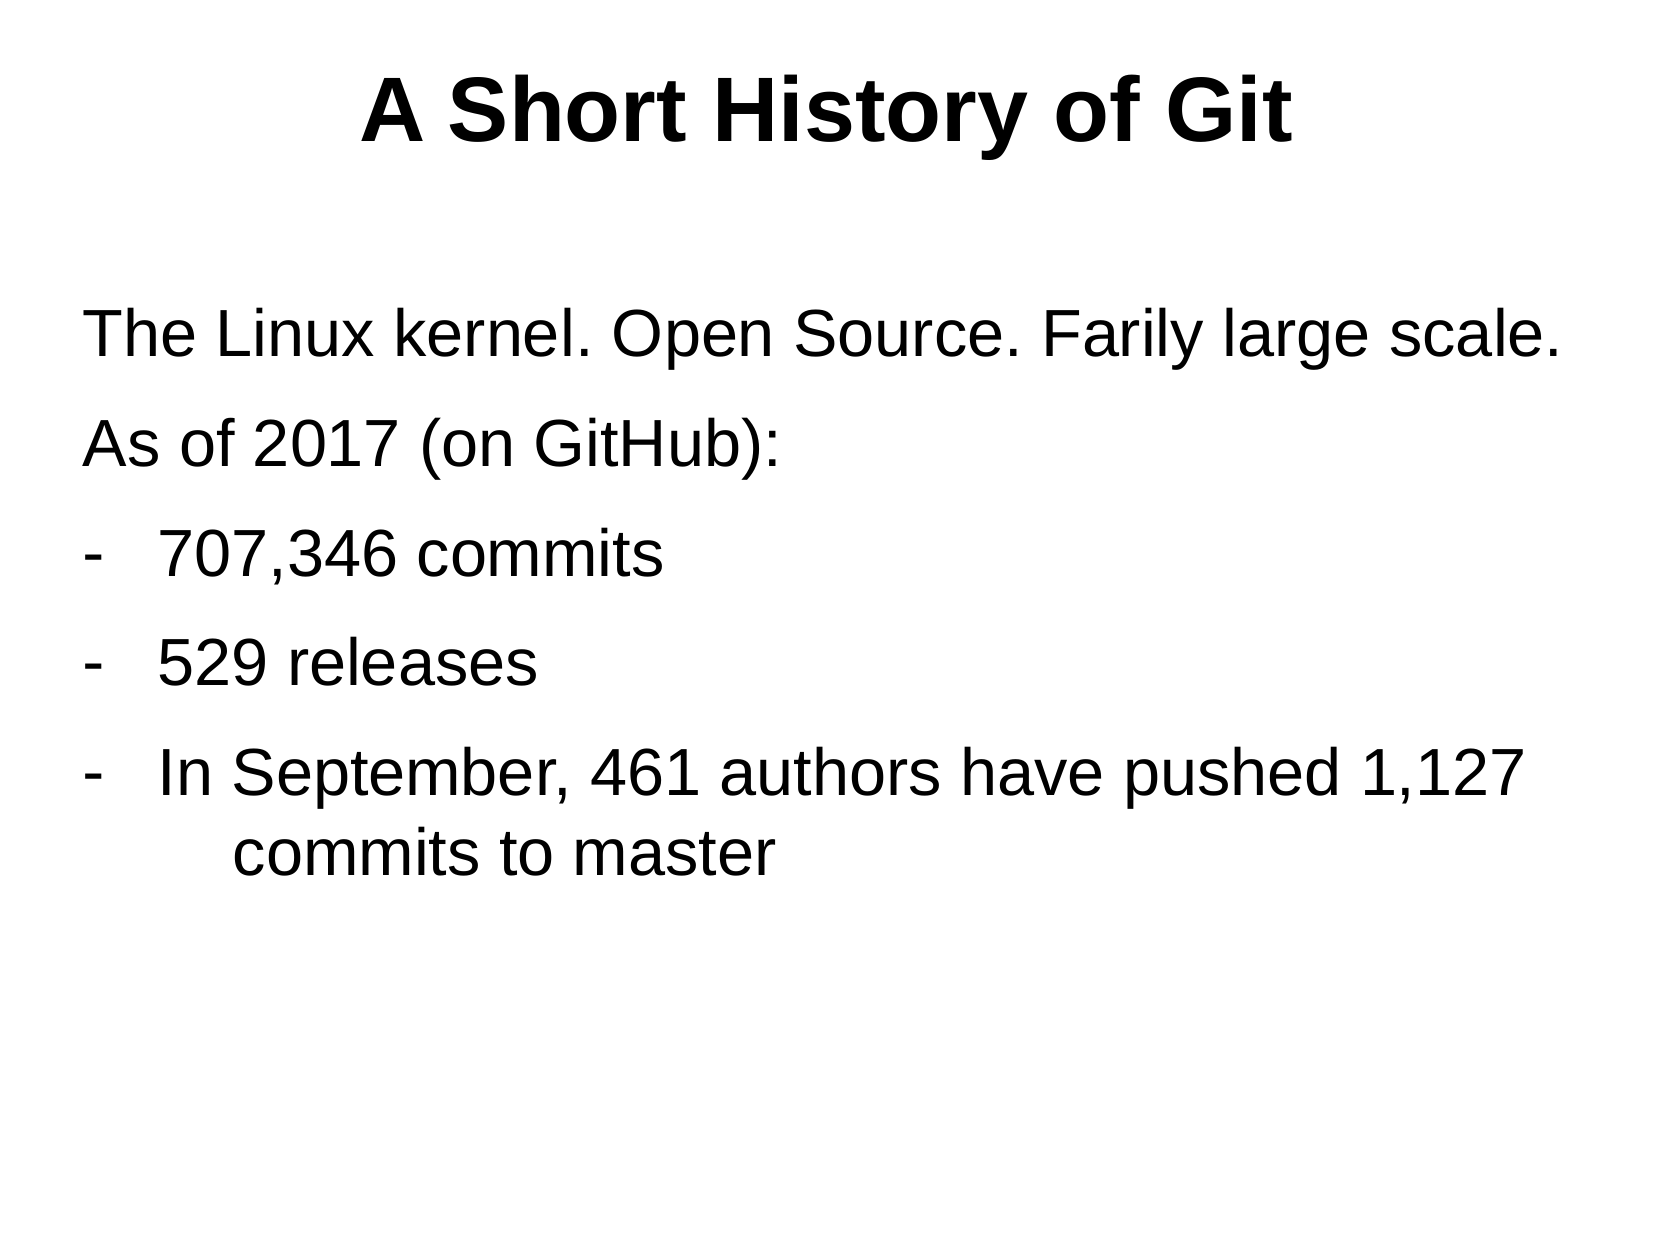

# A Short History of Git
The Linux kernel. Open Source. Farily large scale.
As of 2017 (on GitHub):
707,346 commits
529 releases
In September, 461 authors have pushed 1,127 commits to master